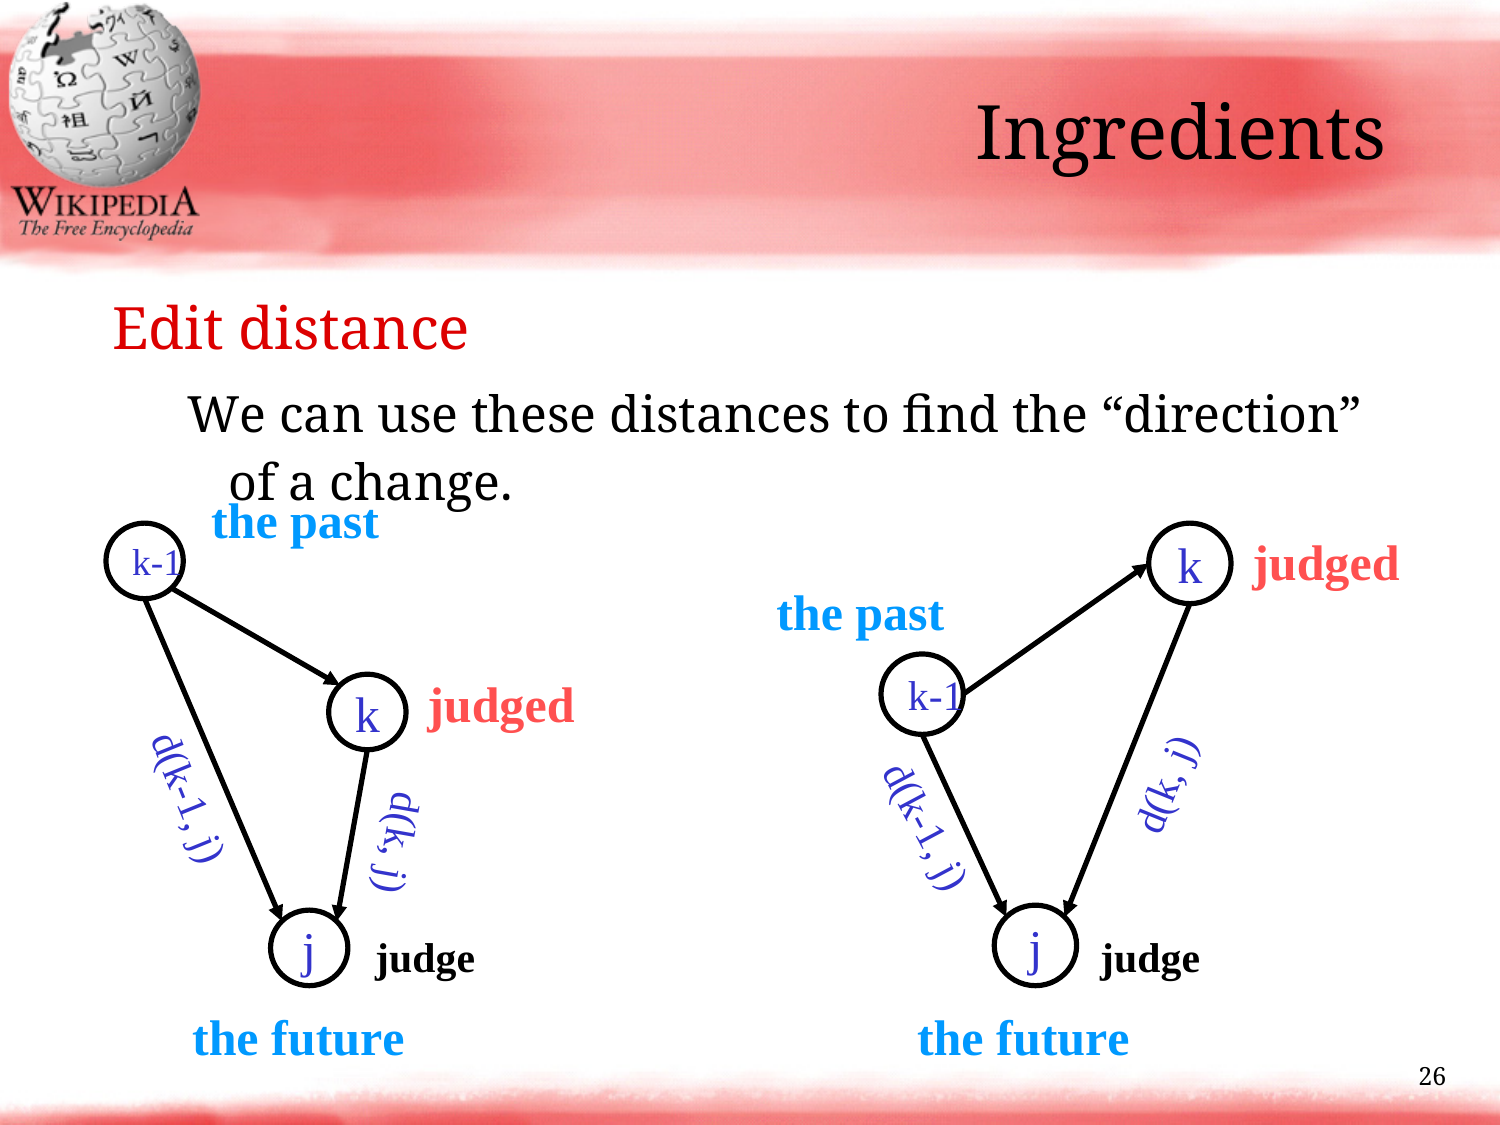

# Ingredients
Edit distance
We can use these distances to find the “direction” of a change.
the past
k-1
k
judged
the past
k-1
judged
k
d(k, j)‏
d(k-1, j)‏
d(k-1, j)‏
d(k, j)‏
j
j
judge
judge
the future
the future
26